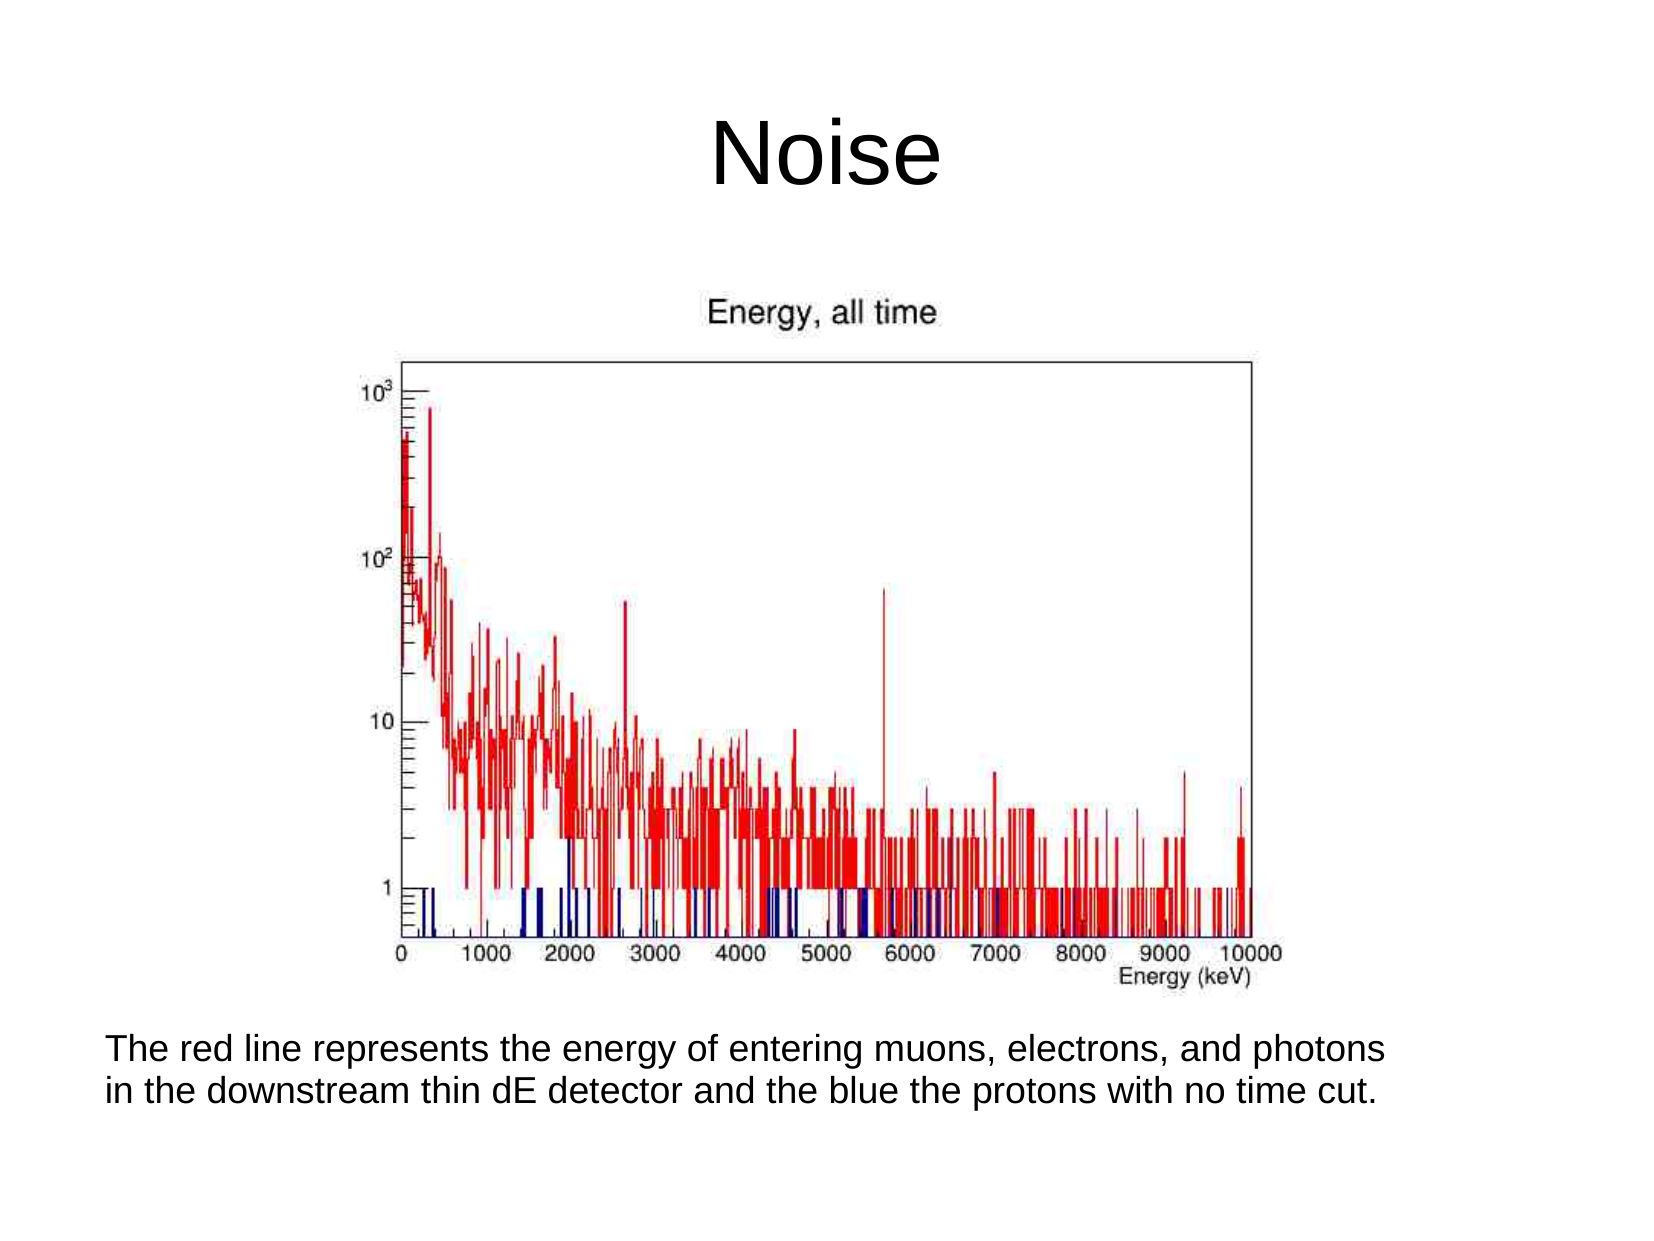

# Noise
The red line represents the energy of entering muons, electrons, and photons in the downstream thin dE detector and the blue the protons with no time cut.